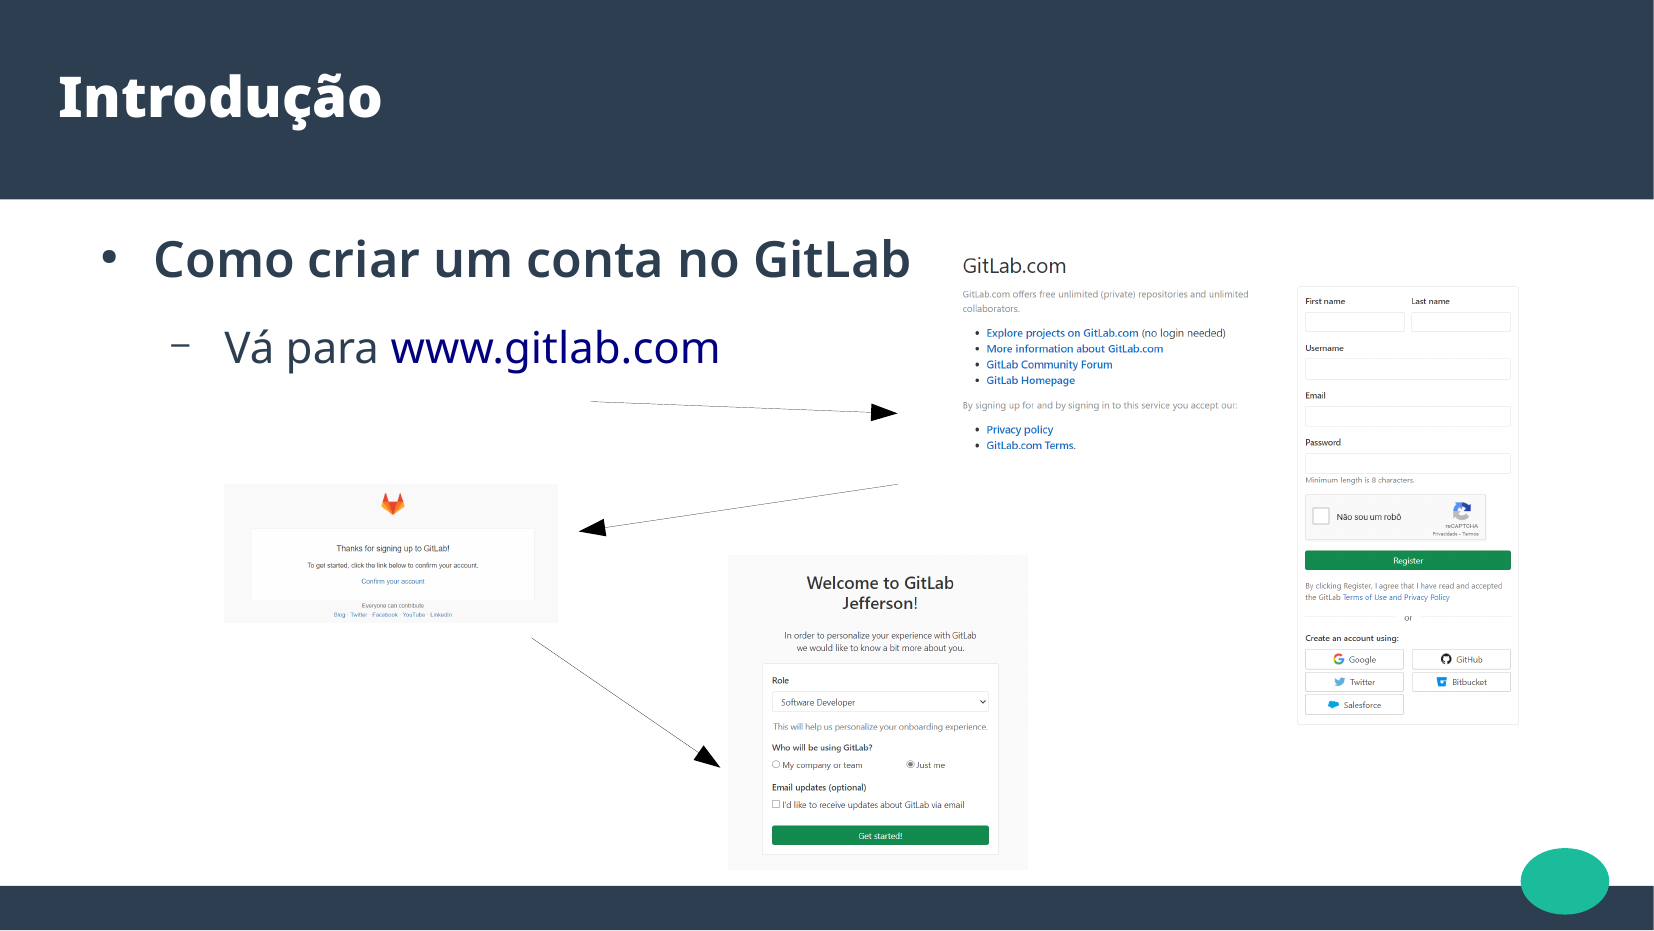

# Introdução
Como criar um conta no GitLab
Vá para www.gitlab.com